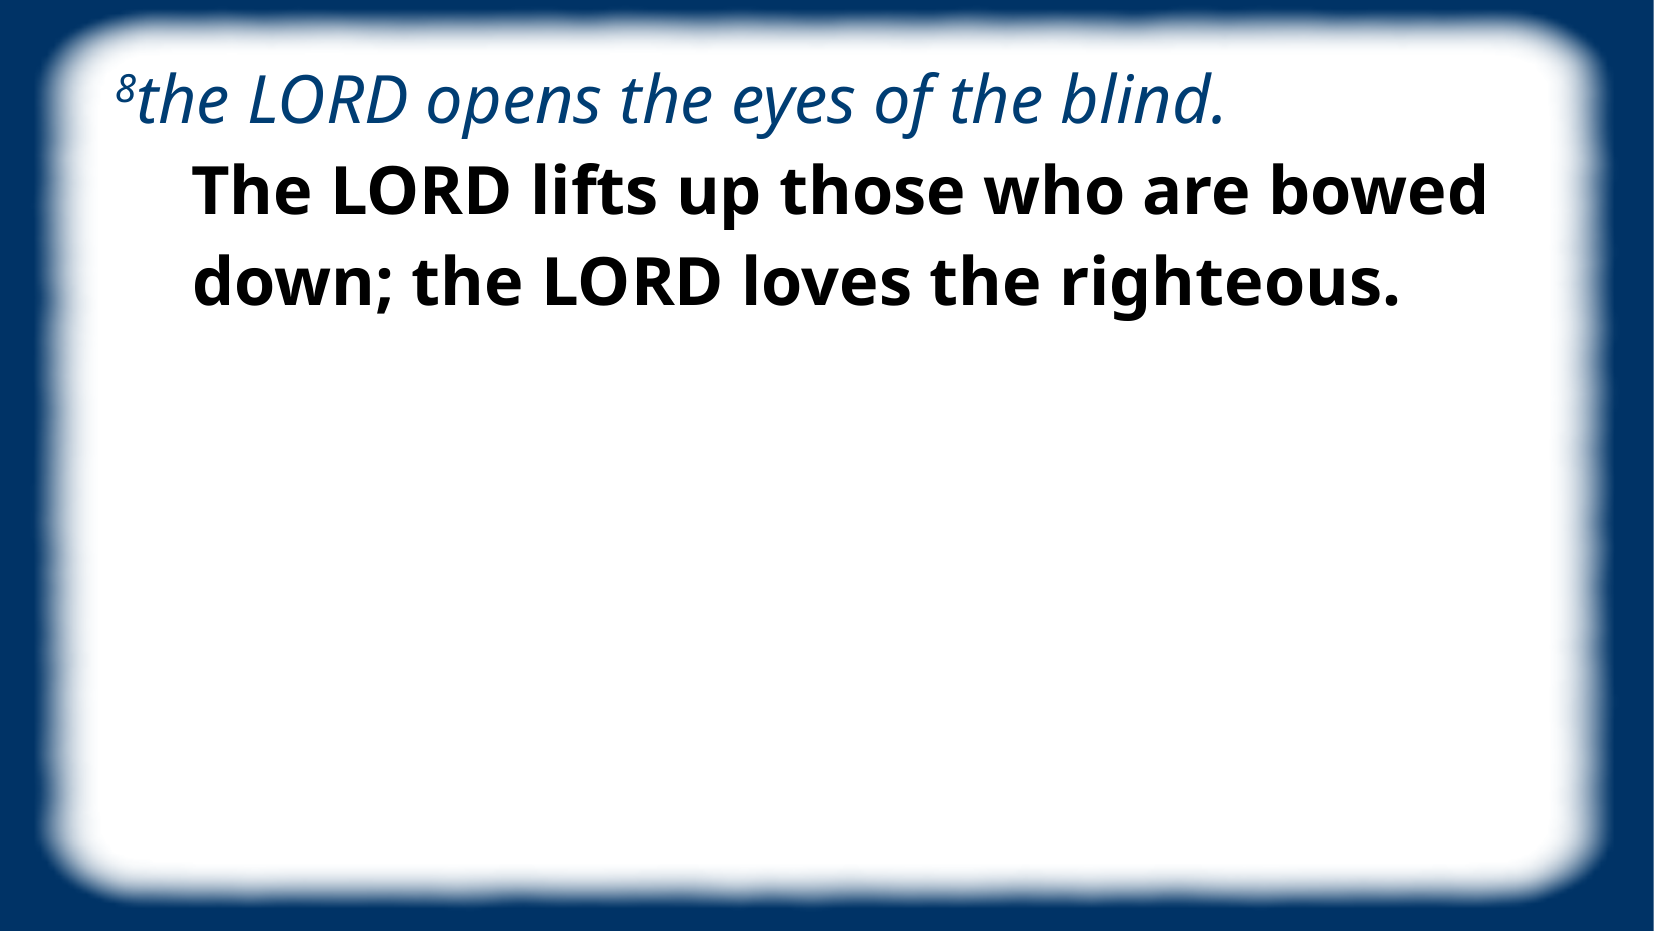

8the LORD opens the eyes of the blind.
 The LORD lifts up those who are bowed
 down; the LORD loves the righteous.